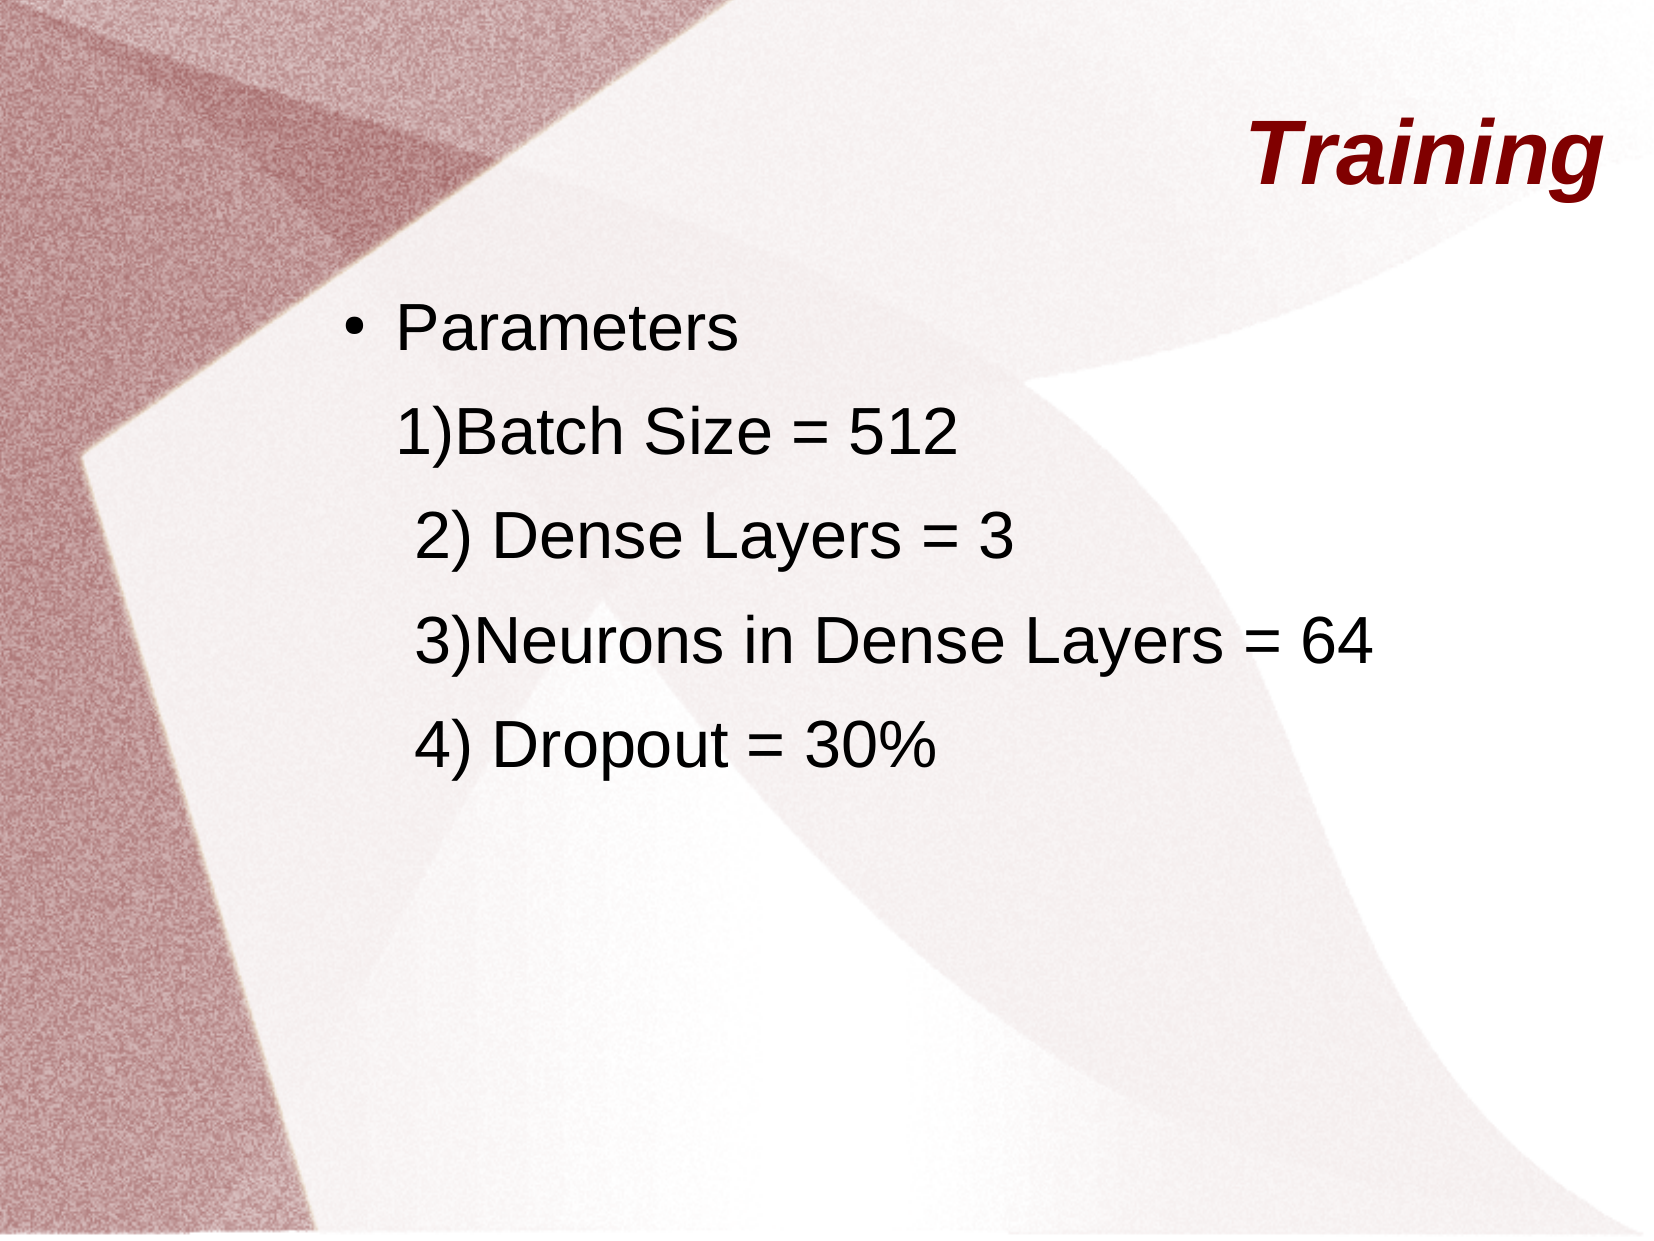

# Training
Parameters
1)Batch Size = 512
 2) Dense Layers = 3
 3)Neurons in Dense Layers = 64
 4) Dropout = 30%